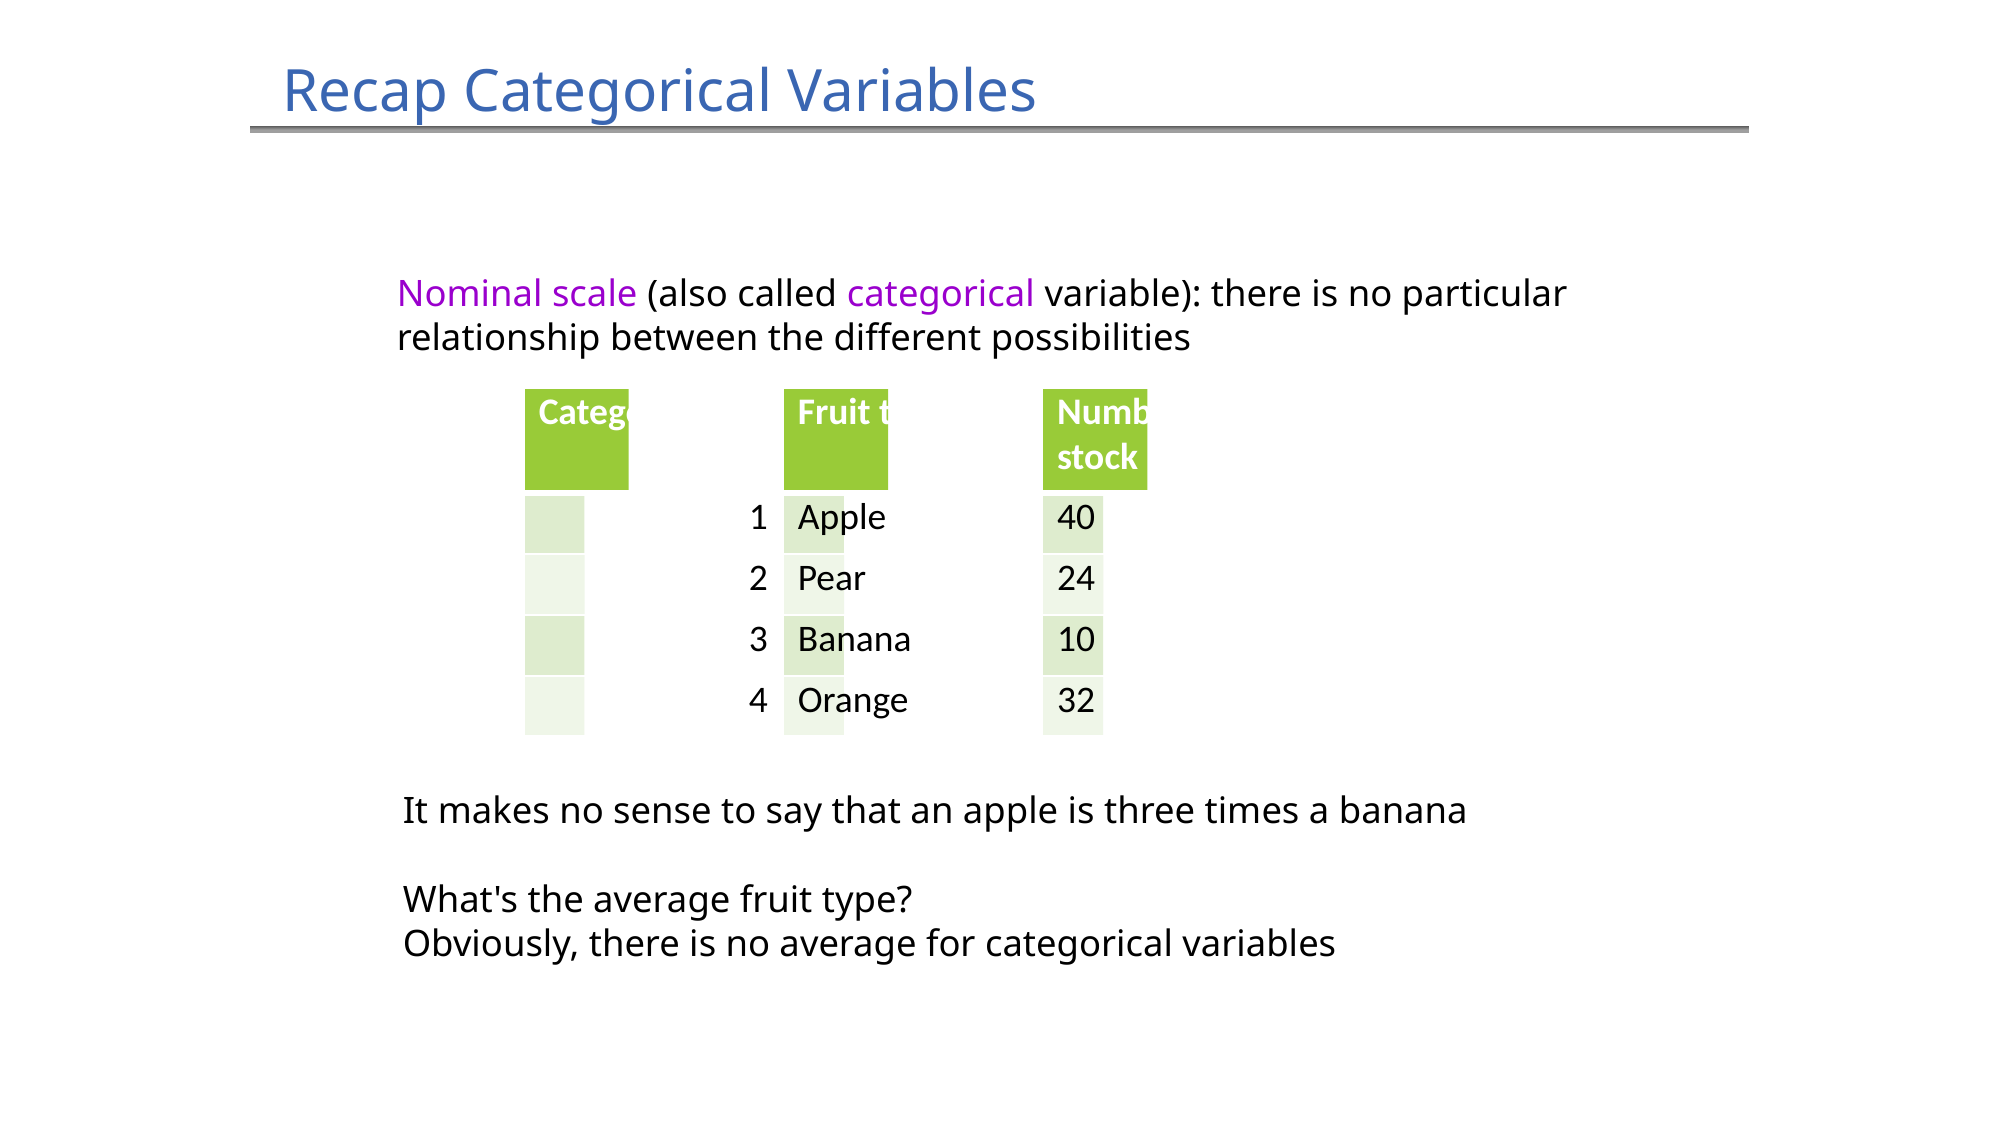

Recap Categorical Variables
Nominal scale (also called categorical variable): there is no particular
relationship between the different possibilities
Category
Fruit type
Number in
stock
1
Apple
40
2
Pear
24
3
Banana
10
4
Orange
32
It makes no sense to say that an apple is three times a banana
What's the average fruit type?
Obviously, there is no average for categorical variables
5